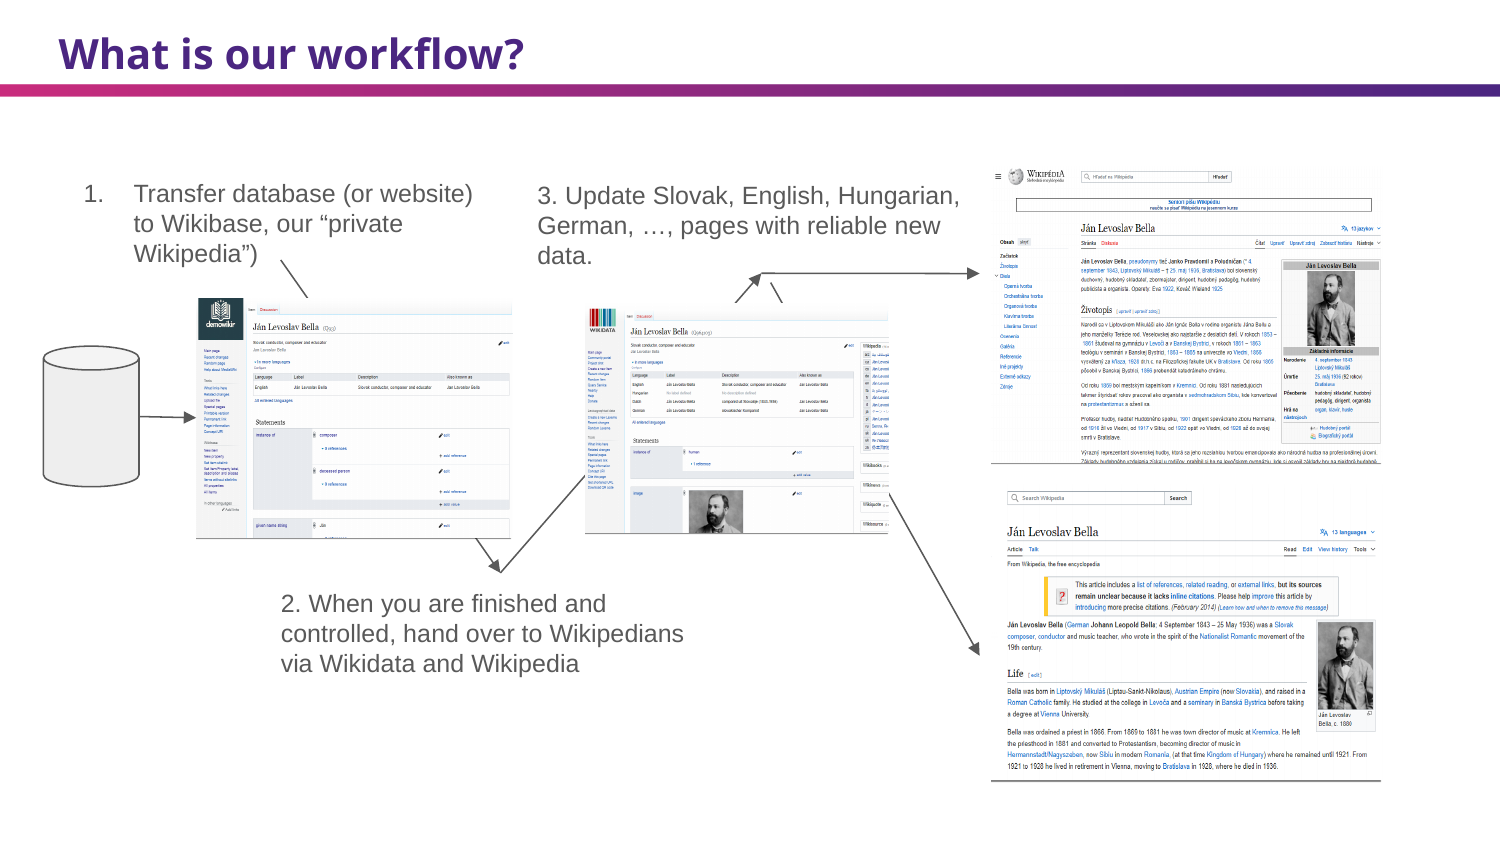

What is our workflow?
Transfer database (or website) to Wikibase, our “private Wikipedia”)
3. Update Slovak, English, Hungarian, German, …, pages with reliable new data.
2. When you are finished and controlled, hand over to Wikipedians via Wikidata and Wikipedia